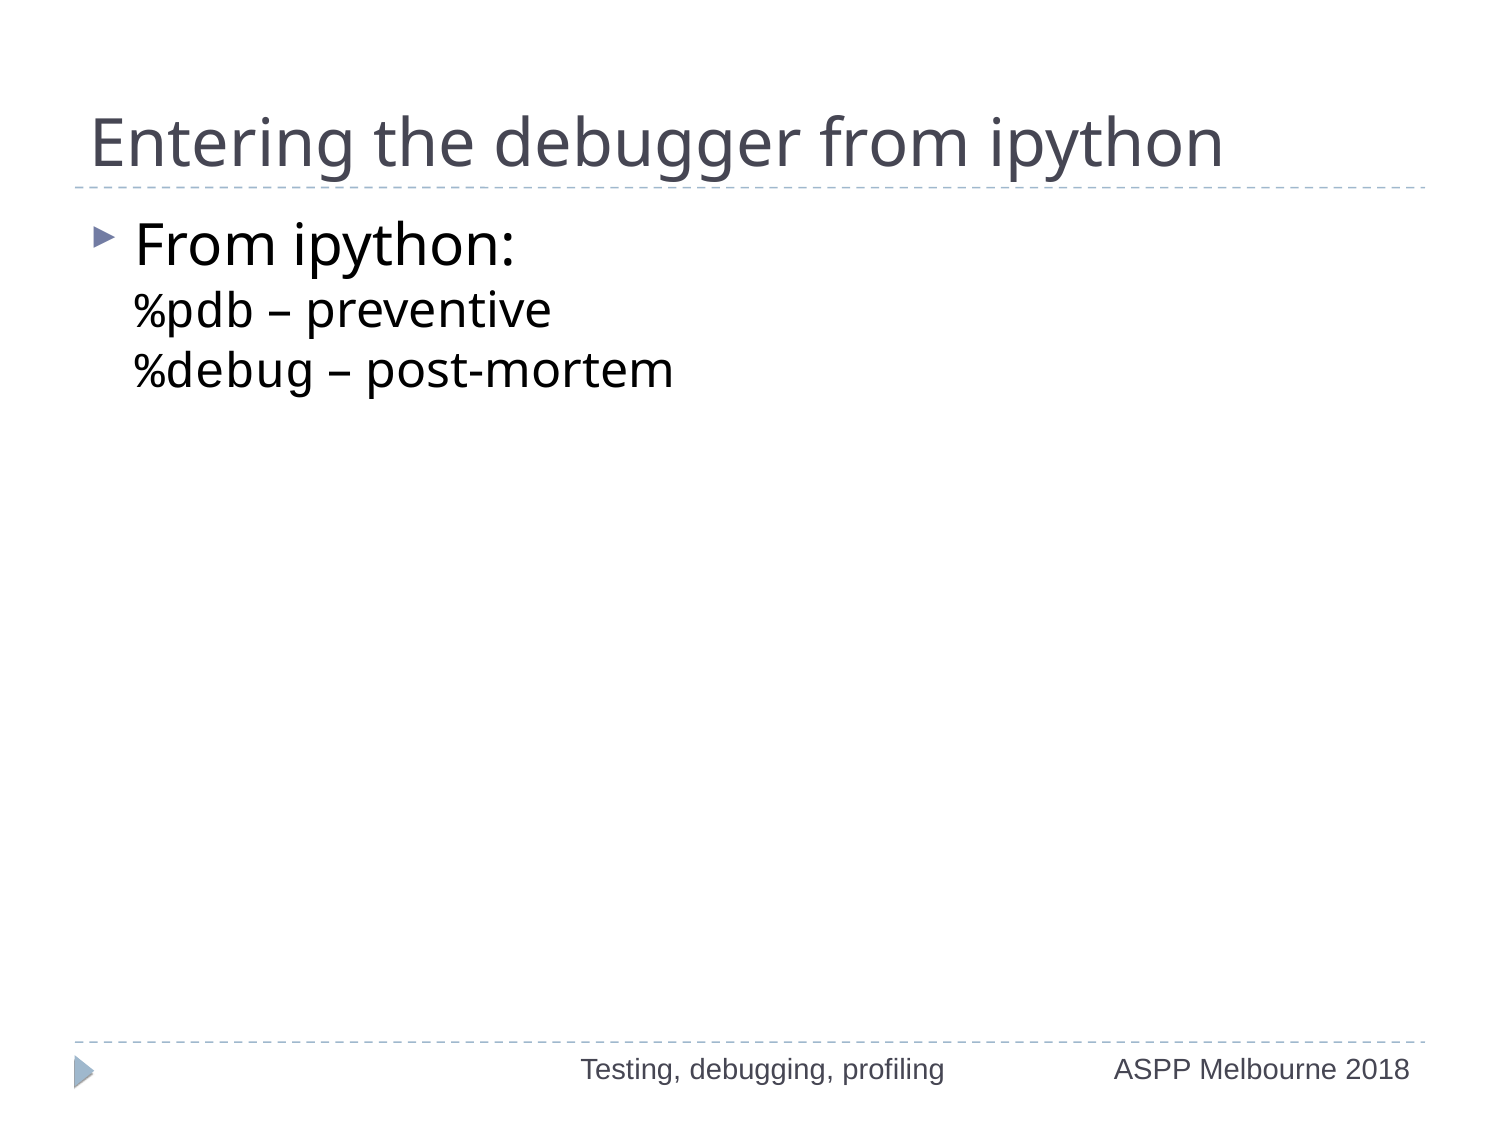

# Entering the debugger from ipython
From ipython:
%pdb – preventive
%debug – post-mortem
Testing, debugging, profiling
ASPP Melbourne 2018